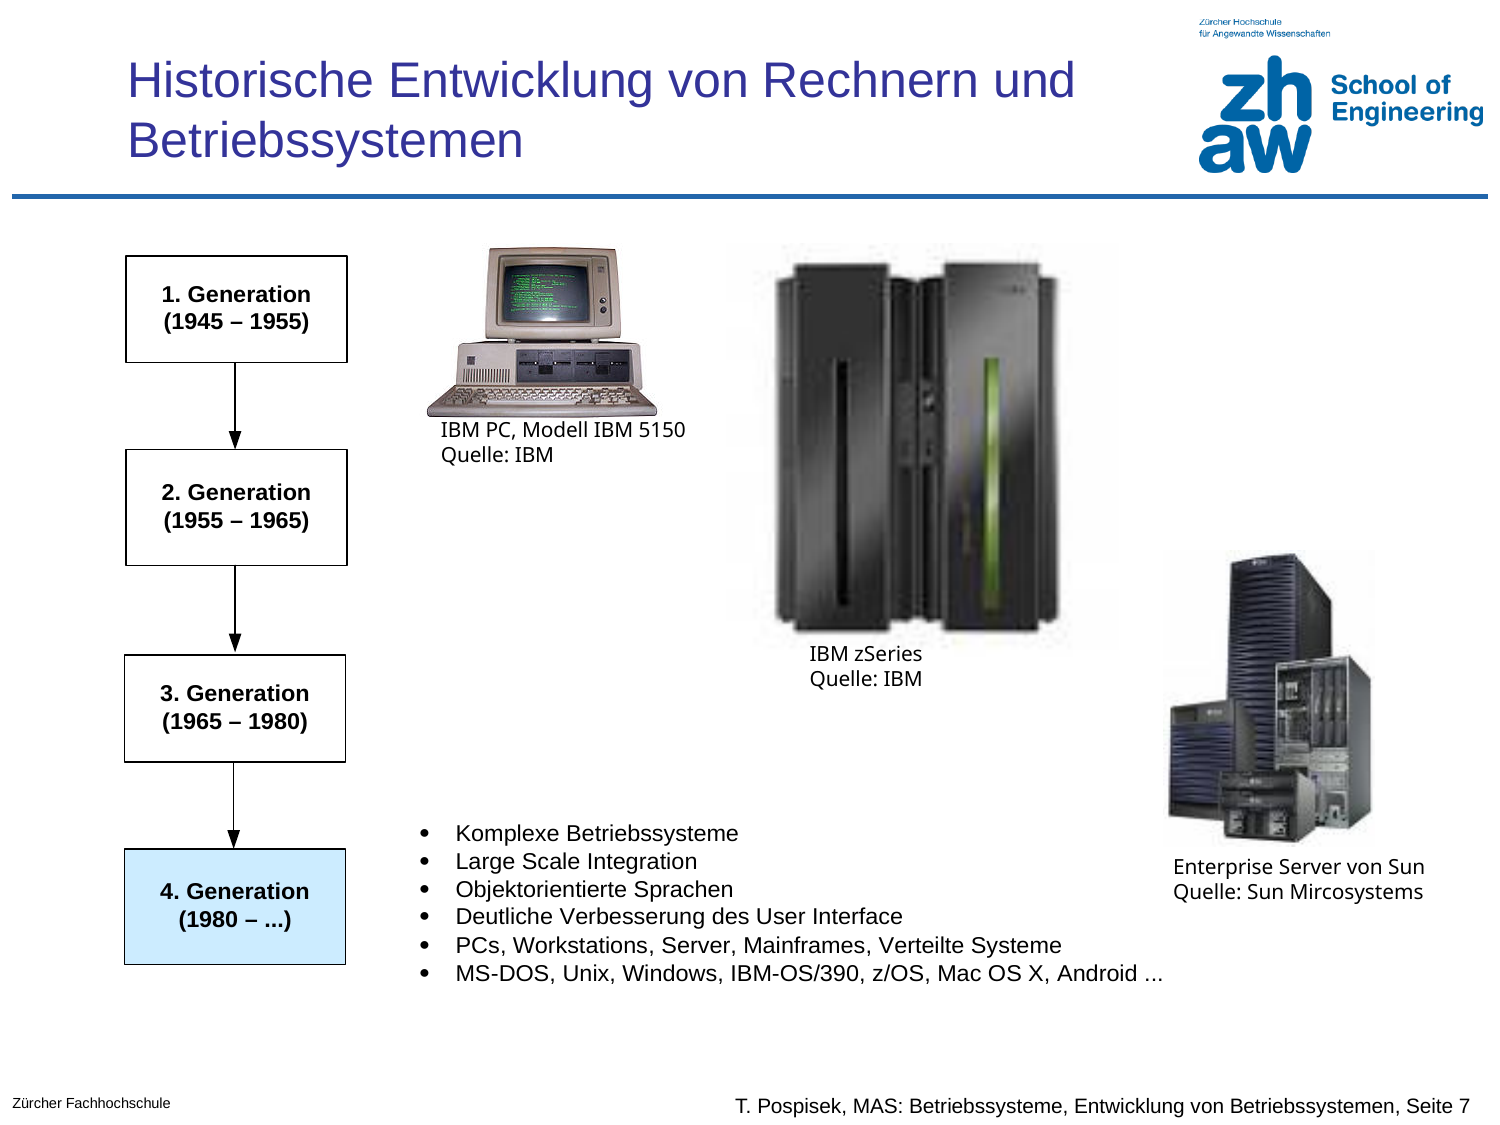

# Historische Entwicklung von Rechnern und Betriebssystemen
IBM PC, Modell IBM 5150
Quelle: IBM
IBM zSeries
Quelle: IBM
Enterprise Server von Sun
Quelle: Sun Mircosystems